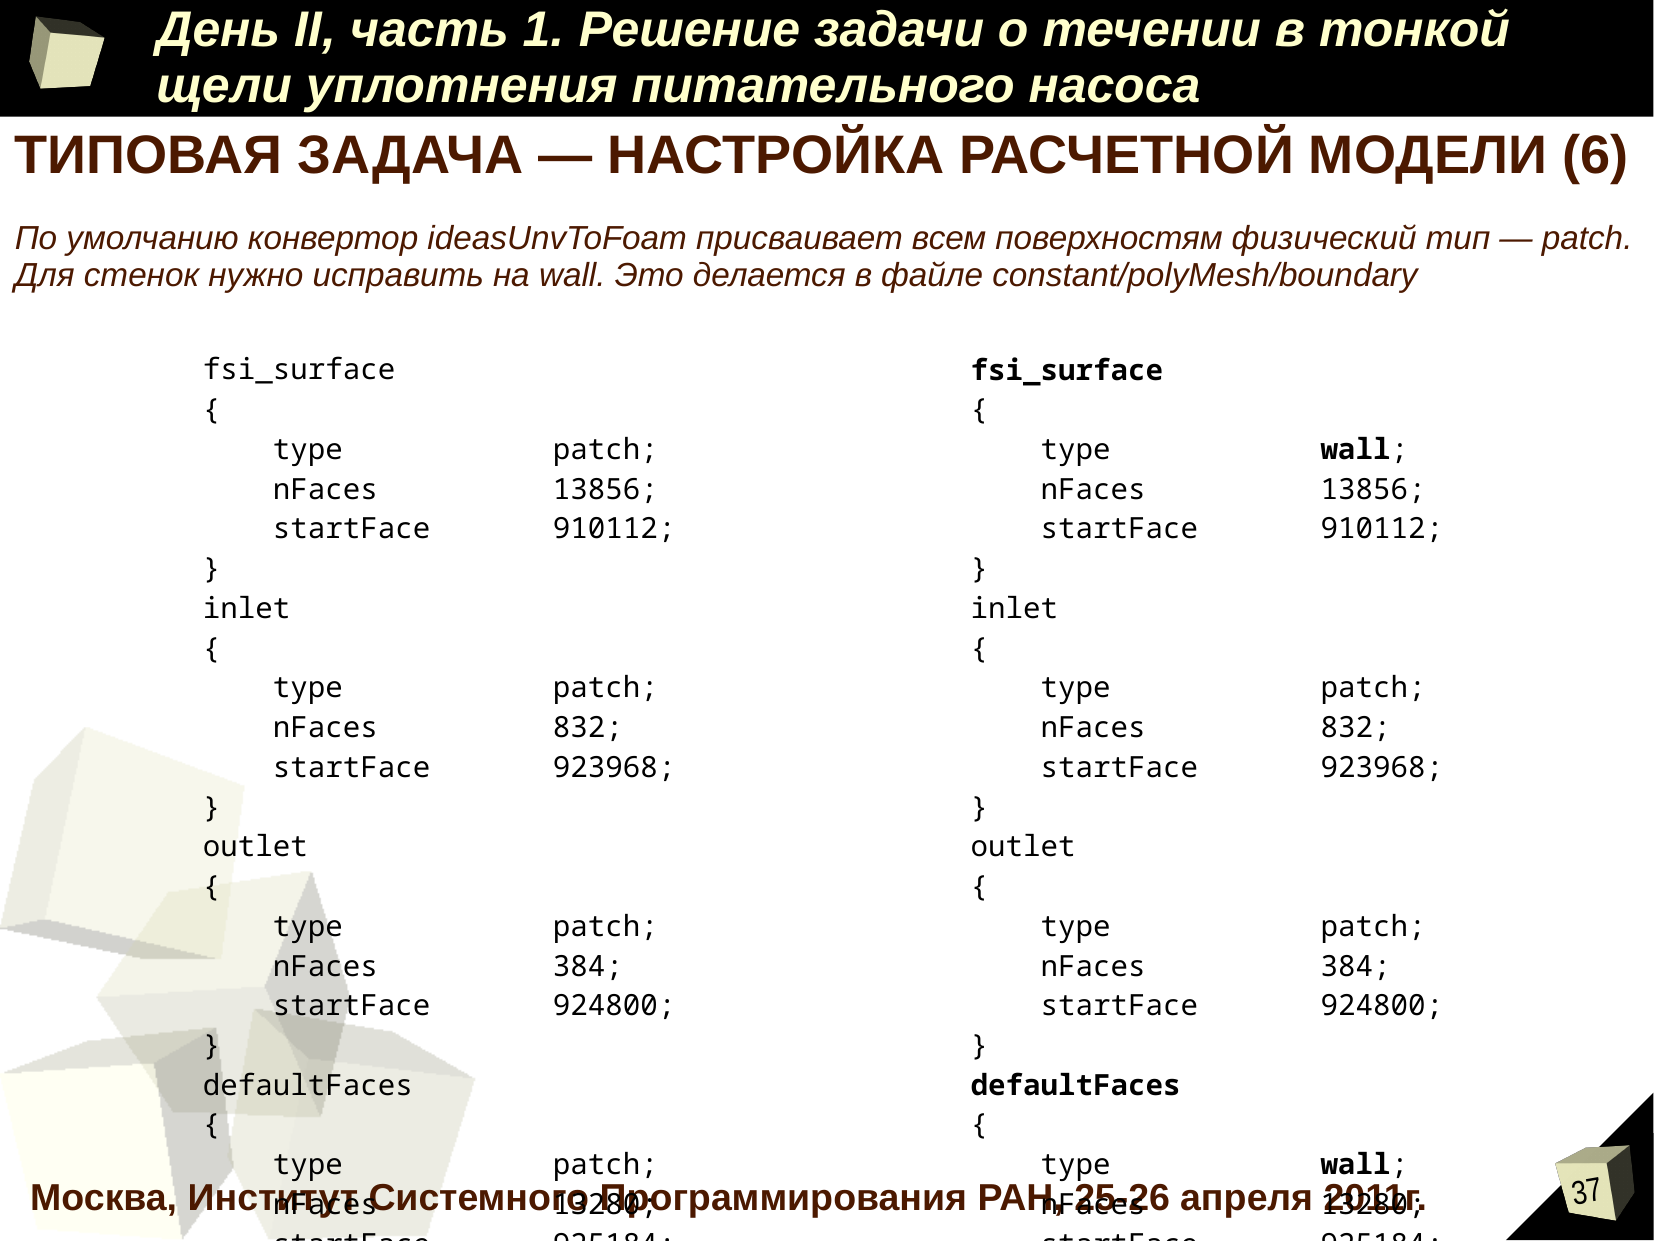

ТИПОВАЯ ЗАДАЧА — НАСТРОЙКА РАСЧЕТНОЙ МОДЕЛИ (6)
По умолчанию конвертор ideasUnvToFoam присваивает всем поверхностям физический тип — patch. Для стенок нужно исправить на wall. Это делается в файле constant/polyMesh/boundary
 fsi_surface
 {
 type patch;
 nFaces 13856;
 startFace 910112;
 }
 inlet
 {
 type patch;
 nFaces 832;
 startFace 923968;
 }
 outlet
 {
 type patch;
 nFaces 384;
 startFace 924800;
 }
 defaultFaces
 {
 type patch;
 nFaces 13280;
 startFace 925184;
 }
 fsi_surface
 {
 type wall;
 nFaces 13856;
 startFace 910112;
 }
 inlet
 {
 type patch;
 nFaces 832;
 startFace 923968;
 }
 outlet
 {
 type patch;
 nFaces 384;
 startFace 924800;
 }
 defaultFaces
 {
 type wall;
 nFaces 13280;
 startFace 925184;
 }